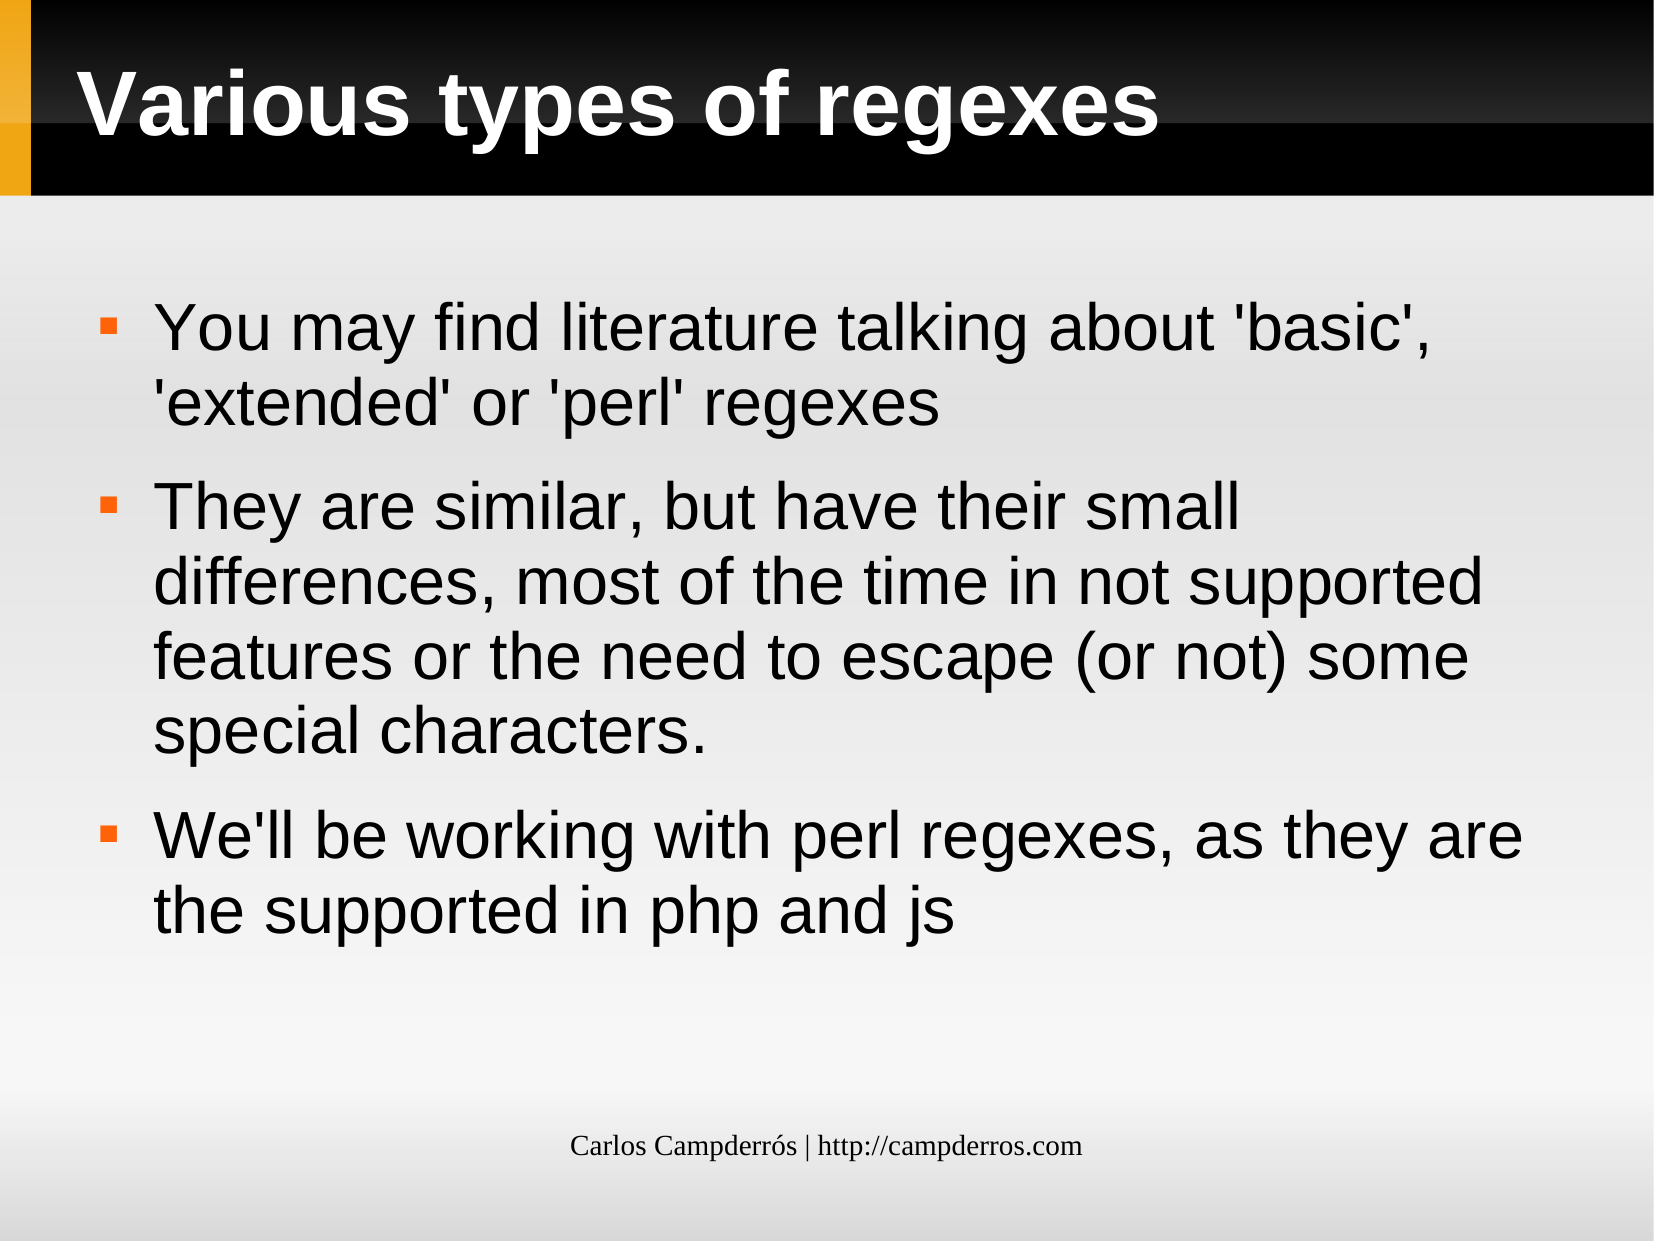

# Various types of regexes
You may find literature talking about 'basic', 'extended' or 'perl' regexes
They are similar, but have their small differences, most of the time in not supported features or the need to escape (or not) some special characters.
We'll be working with perl regexes, as they are the supported in php and js
Carlos Campderrós | http://campderros.com